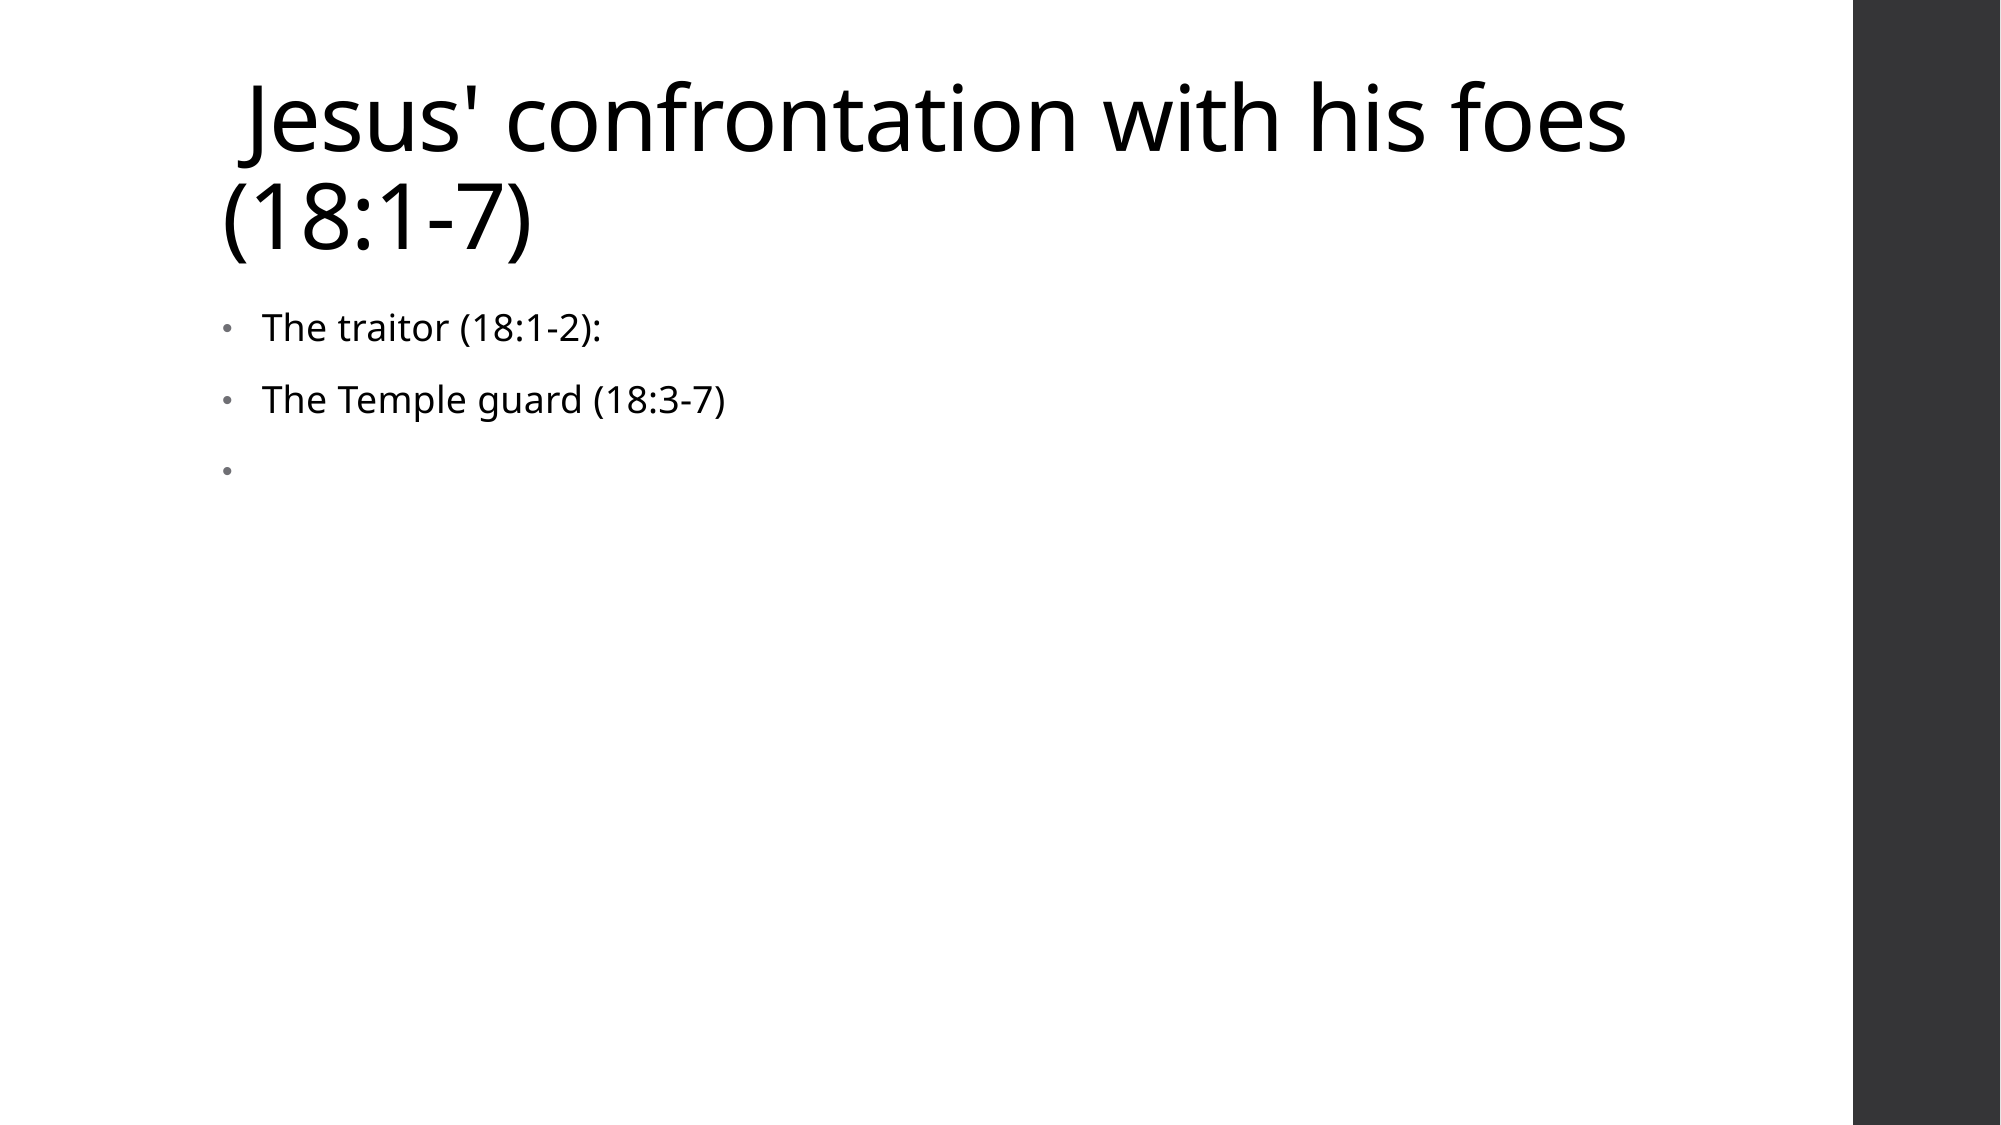

# Jesus' confrontation with his foes (18:1-7)
 The traitor (18:1-2):
 The Temple guard (18:3-7)